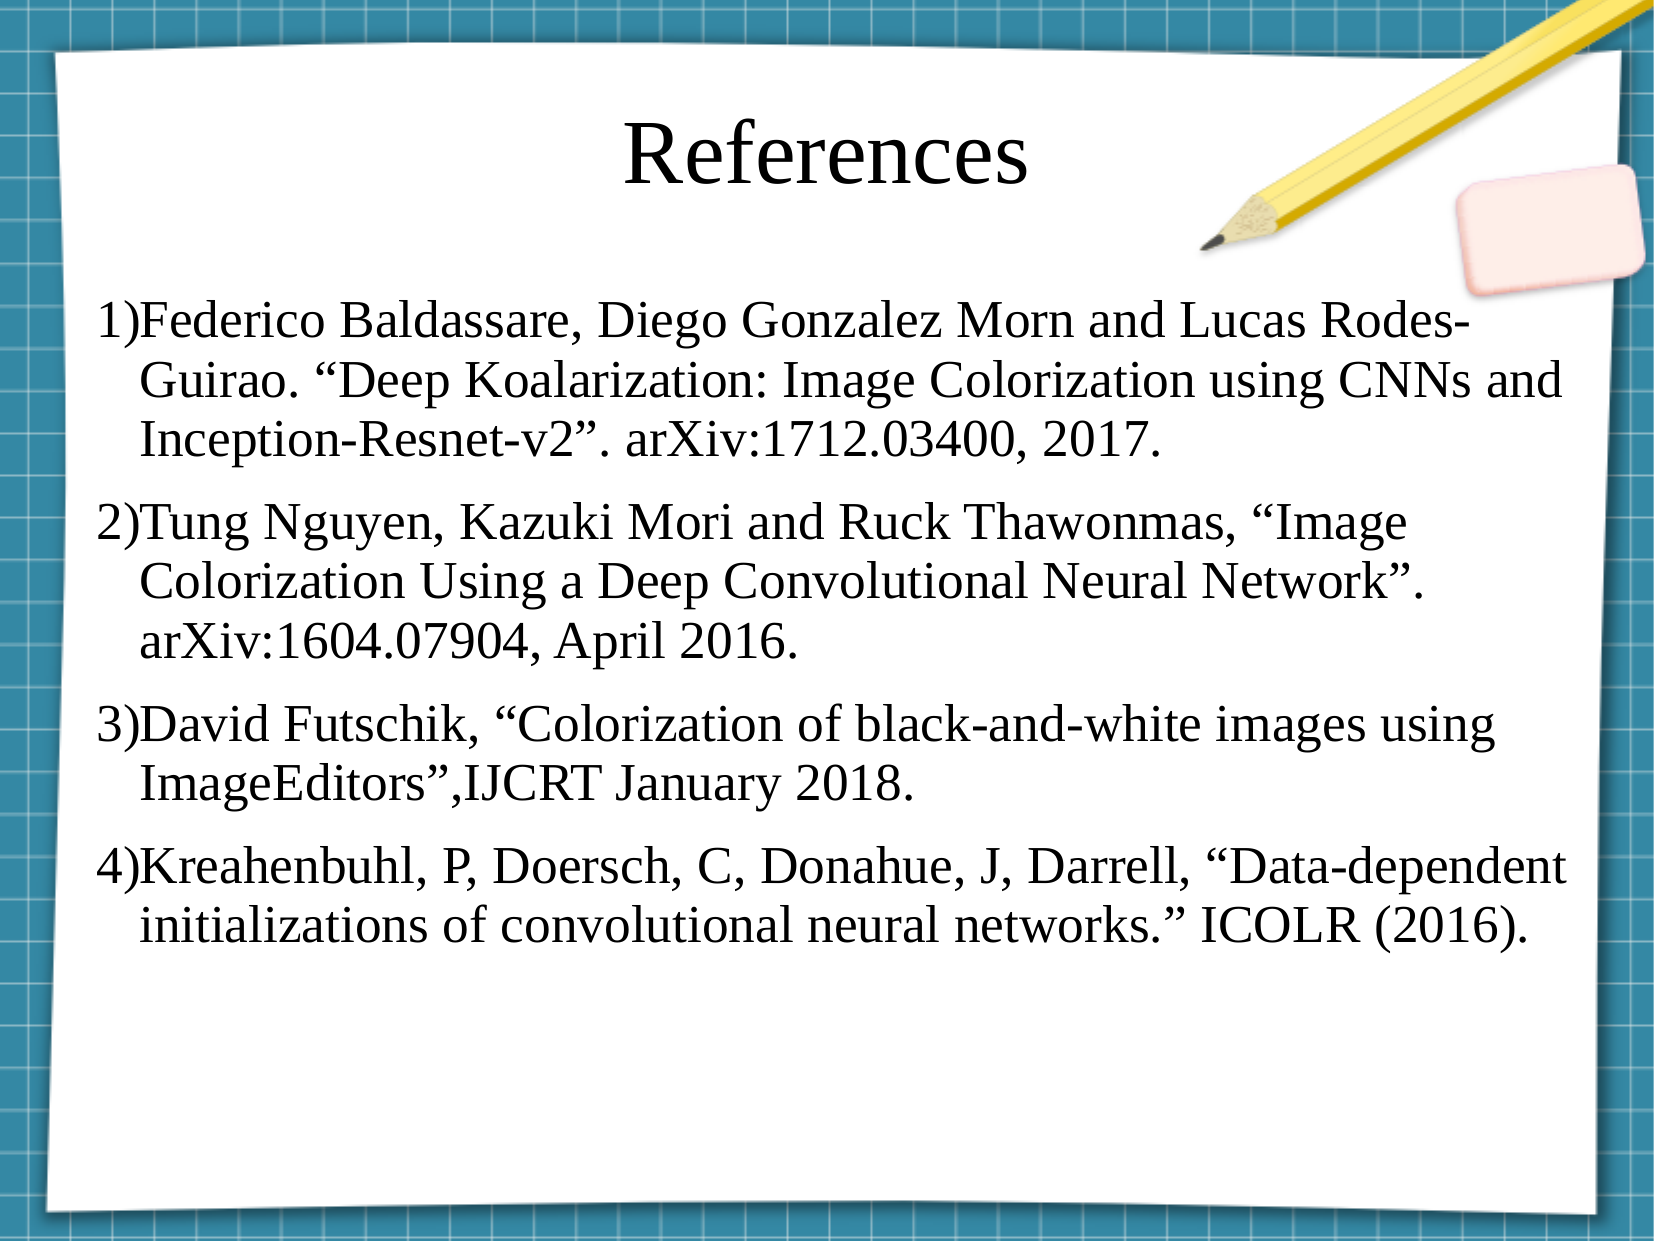

# References
Federico Baldassare, Diego Gonzalez Morn and Lucas Rodes-Guirao. “Deep Koalarization: Image Colorization using CNNs and Inception-Resnet-v2”. arXiv:1712.03400, 2017.
Tung Nguyen, Kazuki Mori and Ruck Thawonmas, “Image Colorization Using a Deep Convolutional Neural Network”. arXiv:1604.07904, April 2016.
David Futschik, “Colorization of black-and-white images using ImageEditors”,IJCRT January 2018.
Kreahenbuhl, P, Doersch, C, Donahue, J, Darrell, “Data-dependent initializations of convolutional neural networks.” ICOLR (2016).